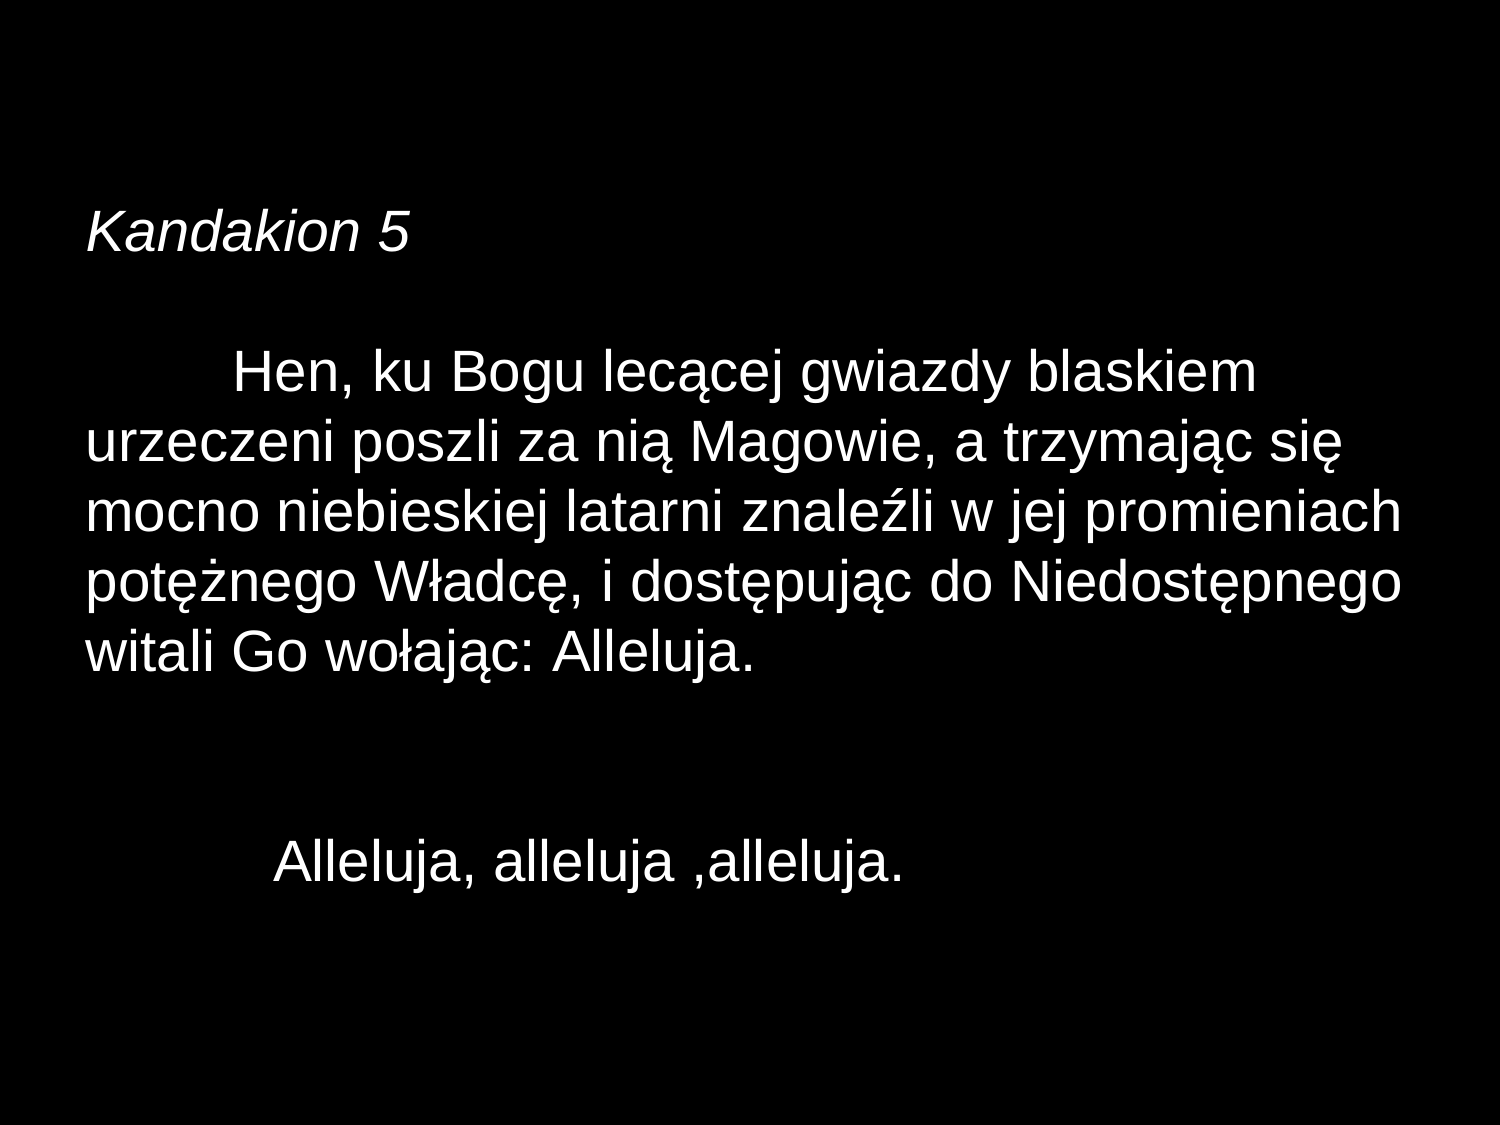

Kandakion 5
		Hen, ku Bogu lecącej gwiazdy blaskiem urzeczeni poszli za nią Magowie, a trzymając się mocno niebieskiej latarni znaleźli w jej promieniach potężnego Władcę, i dostępując do Niedostępnego witali Go wołając: Alleluja.
Alleluja, alleluja ,alleluja.